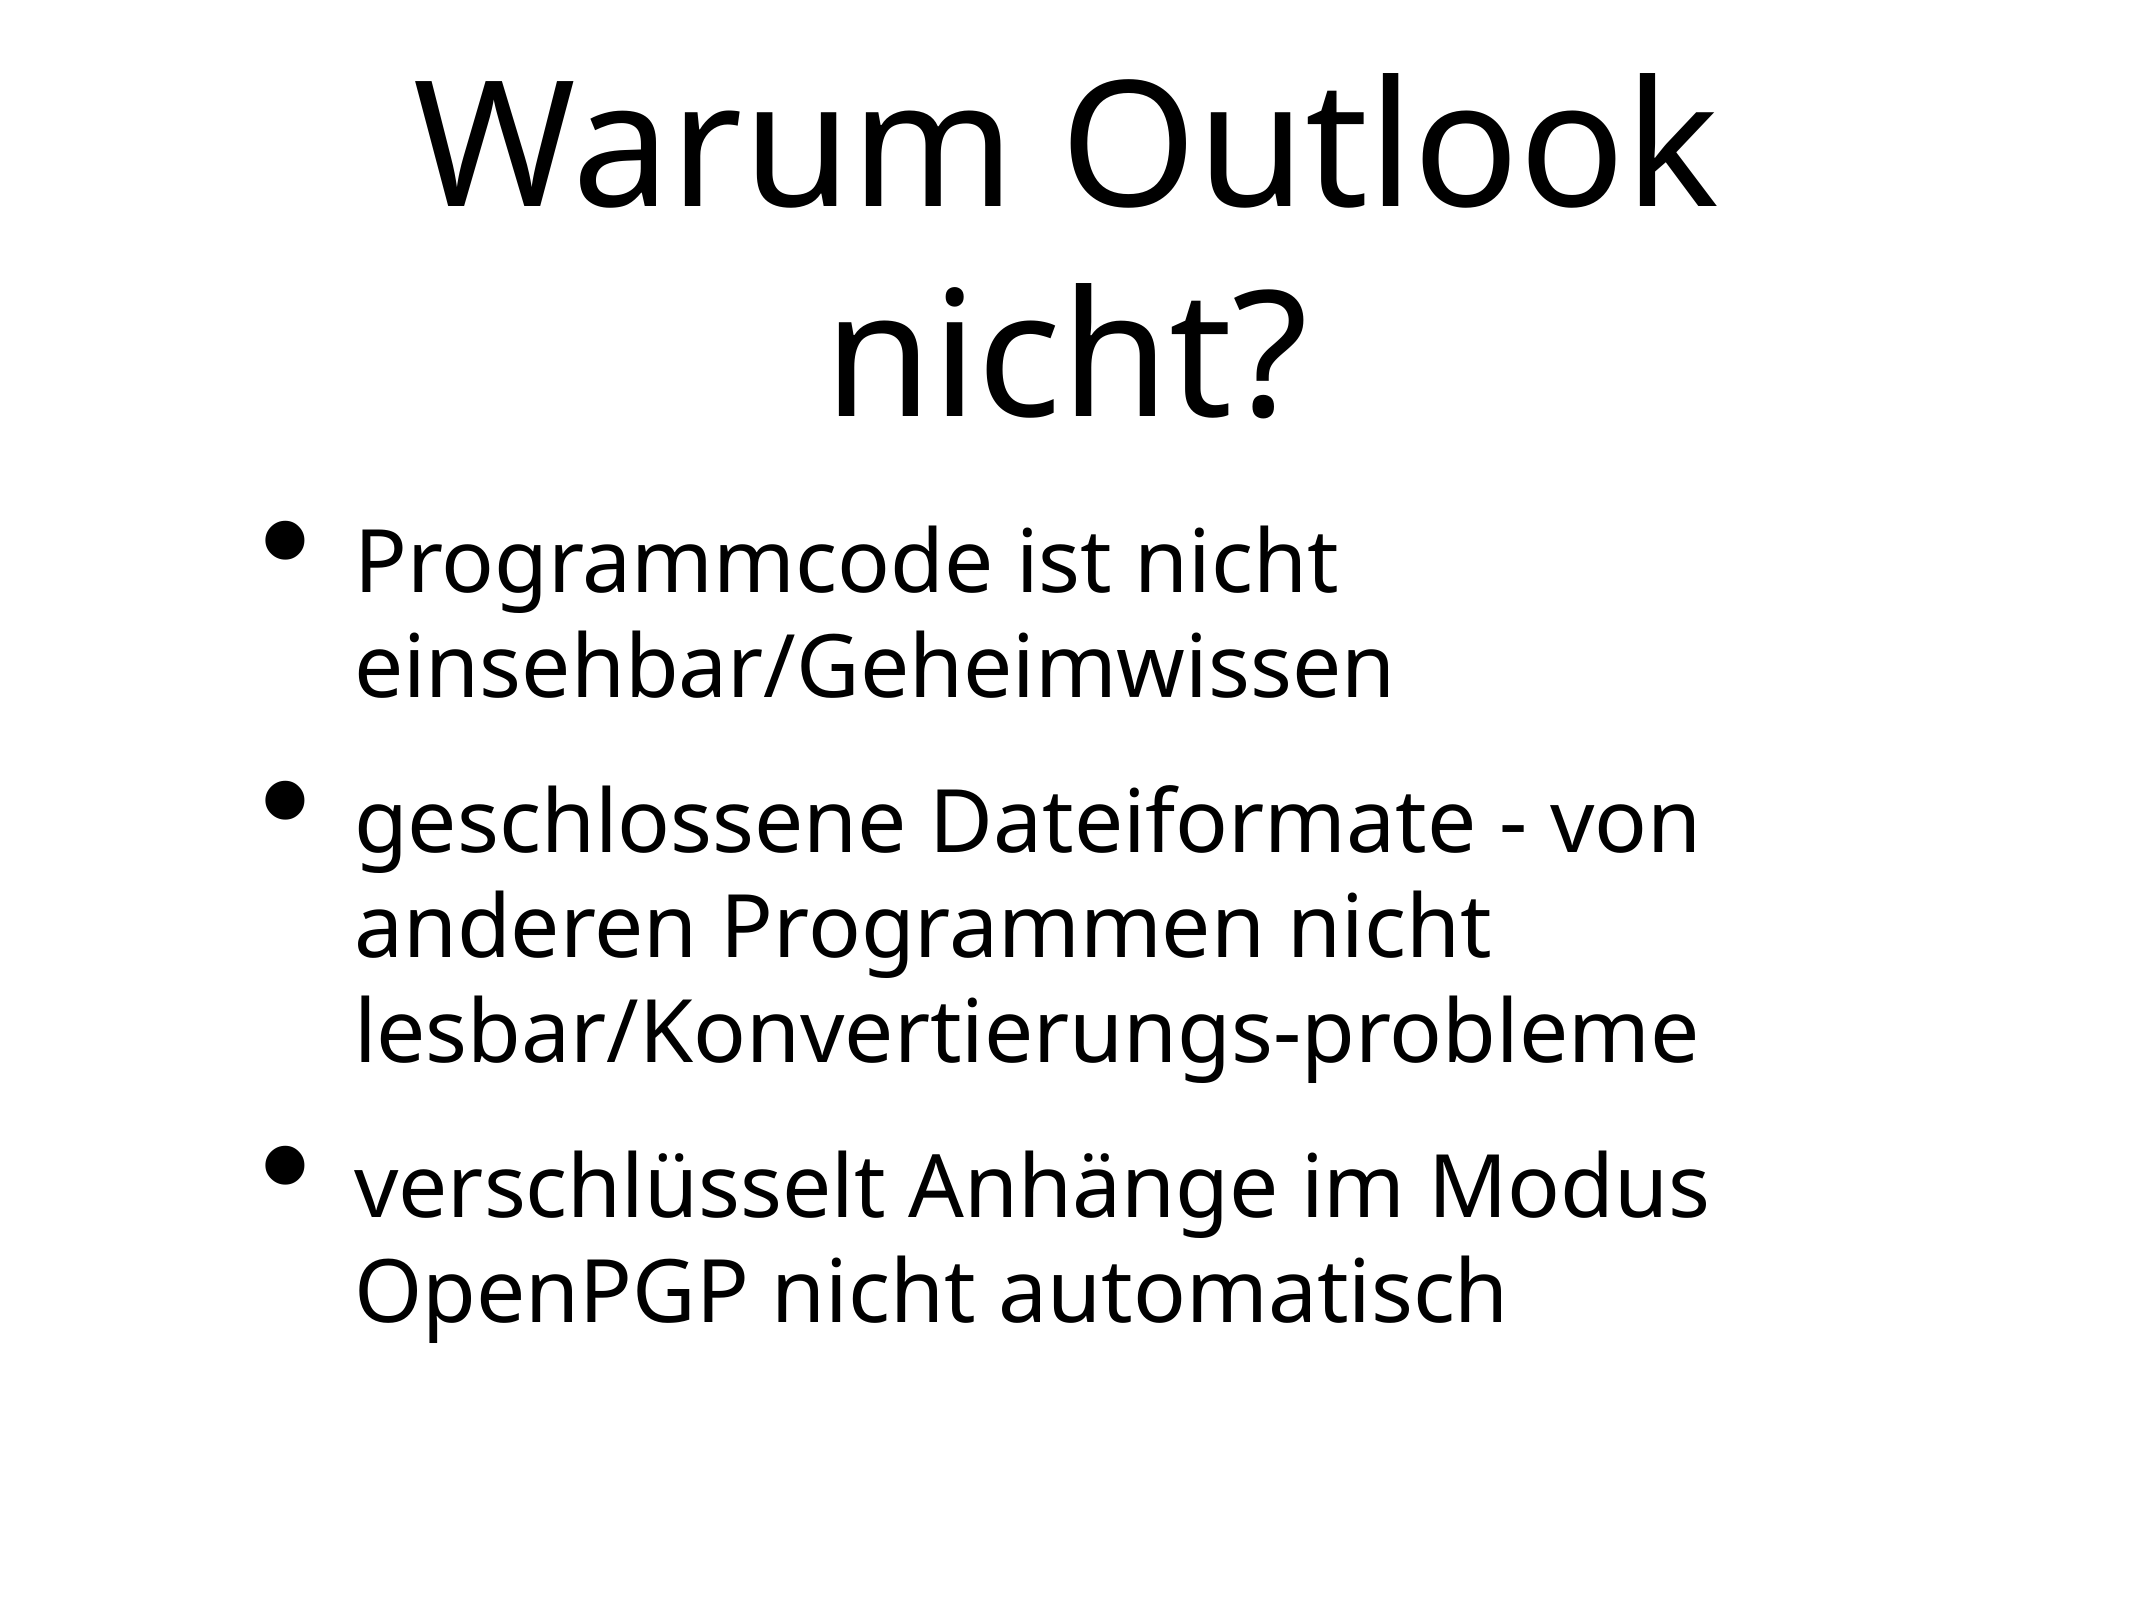

# Warum Outlook nicht?
Programmcode ist nicht einsehbar/Geheimwissen
geschlossene Dateiformate - von anderen Programmen nicht lesbar/Konvertierungs-probleme
verschlüsselt Anhänge im Modus OpenPGP nicht automatisch